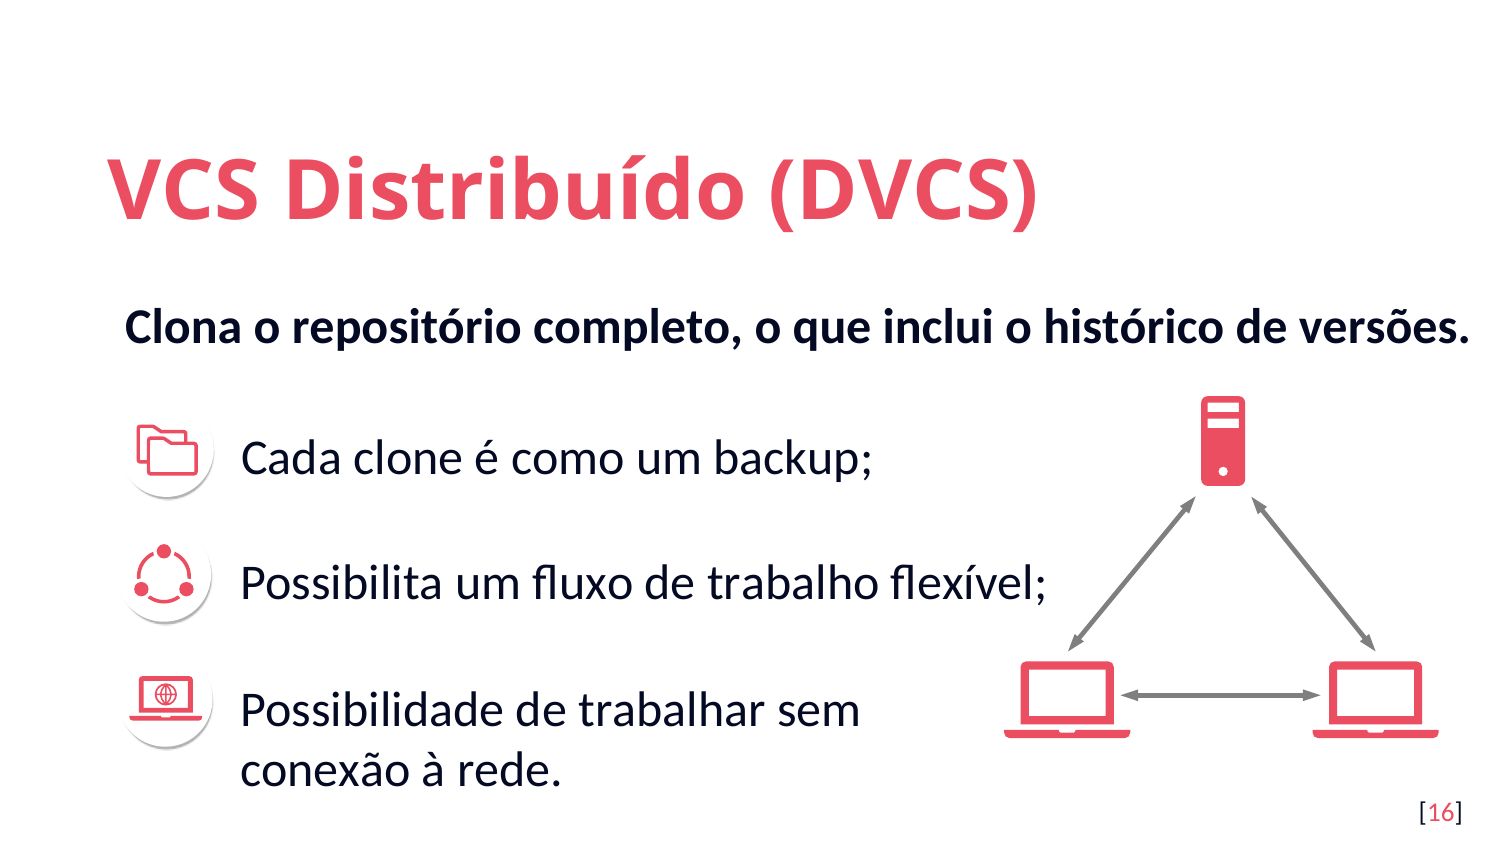

VCS Distribuído (DVCS)
Clona o repositório completo, o que inclui o histórico de versões.
Cada clone é como um backup;
Possibilita um fluxo de trabalho flexível;
Possibilidade de trabalhar sem conexão à rede.